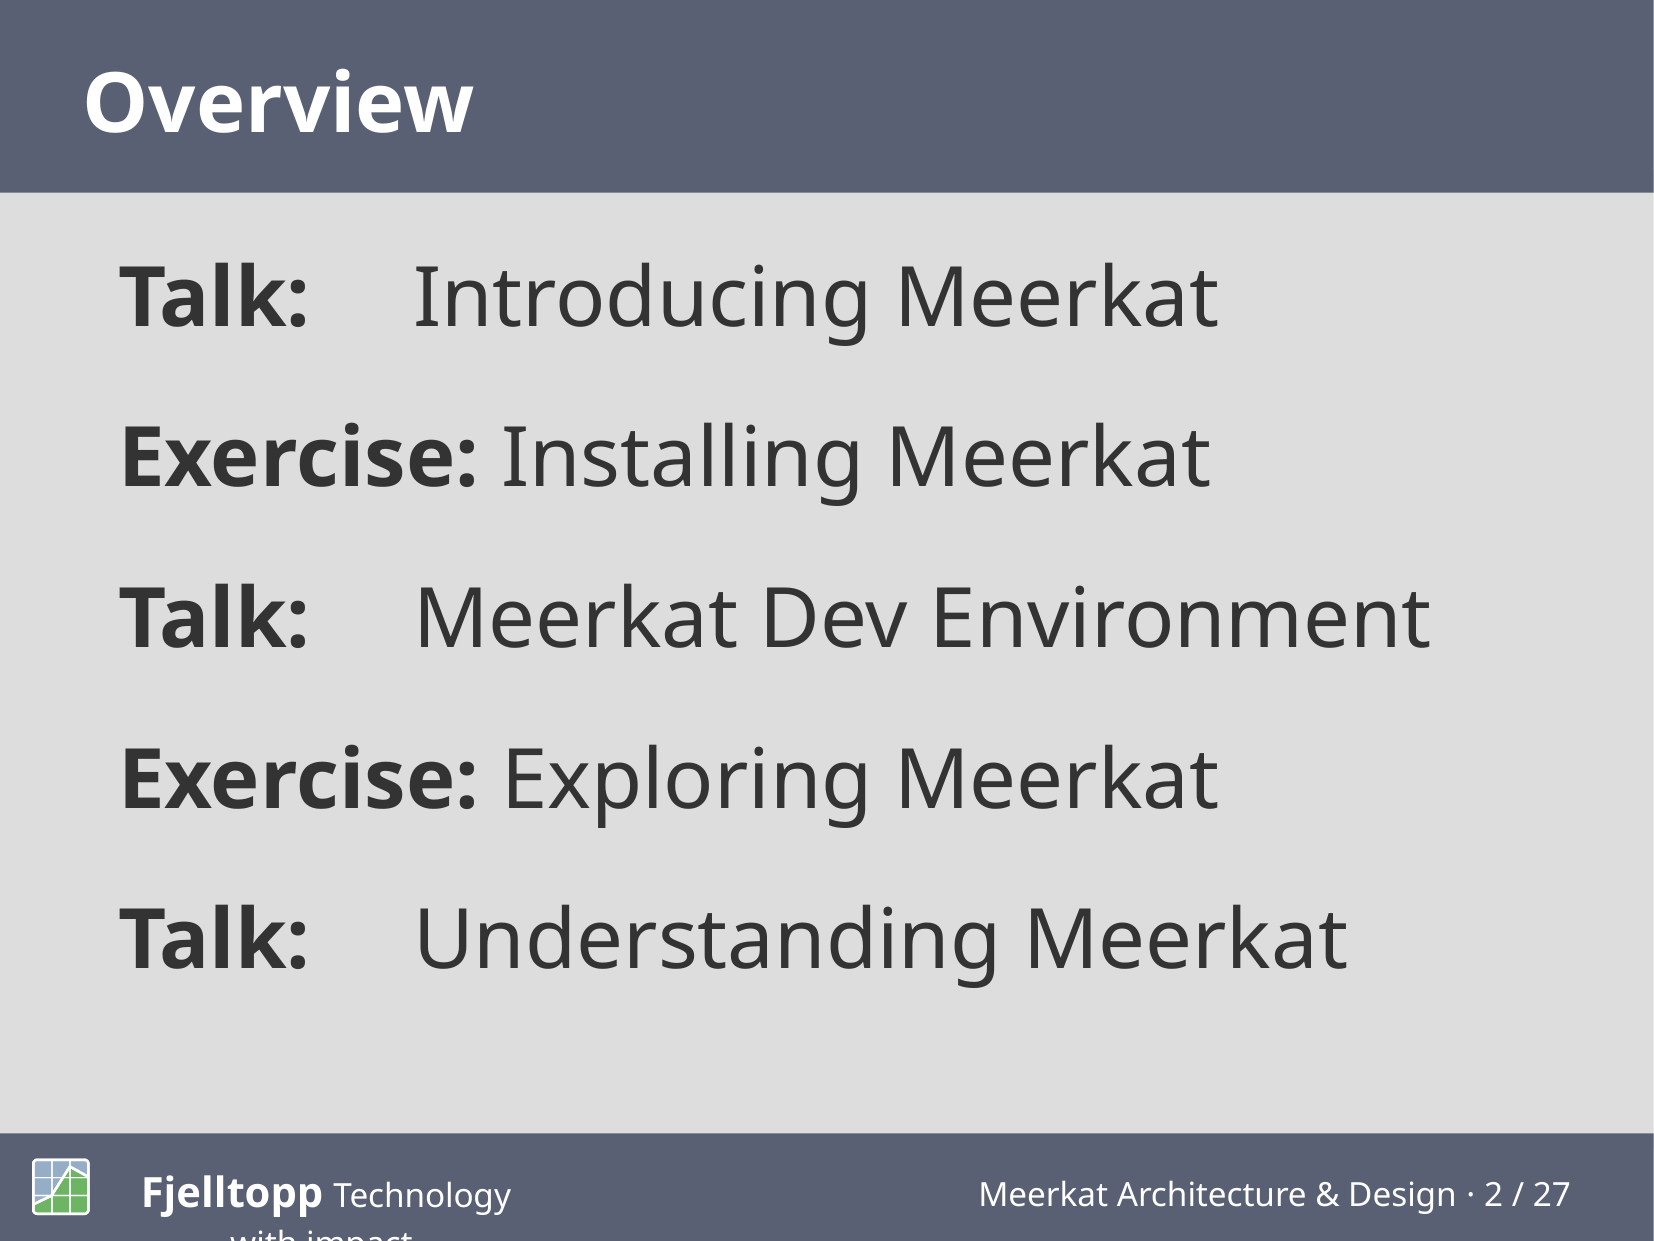

# Overview
Talk: 		Introducing Meerkat
Exercise: Installing Meerkat
Talk: 		Meerkat Dev Environment
Exercise: Exploring Meerkat
Talk: 		Understanding Meerkat
2